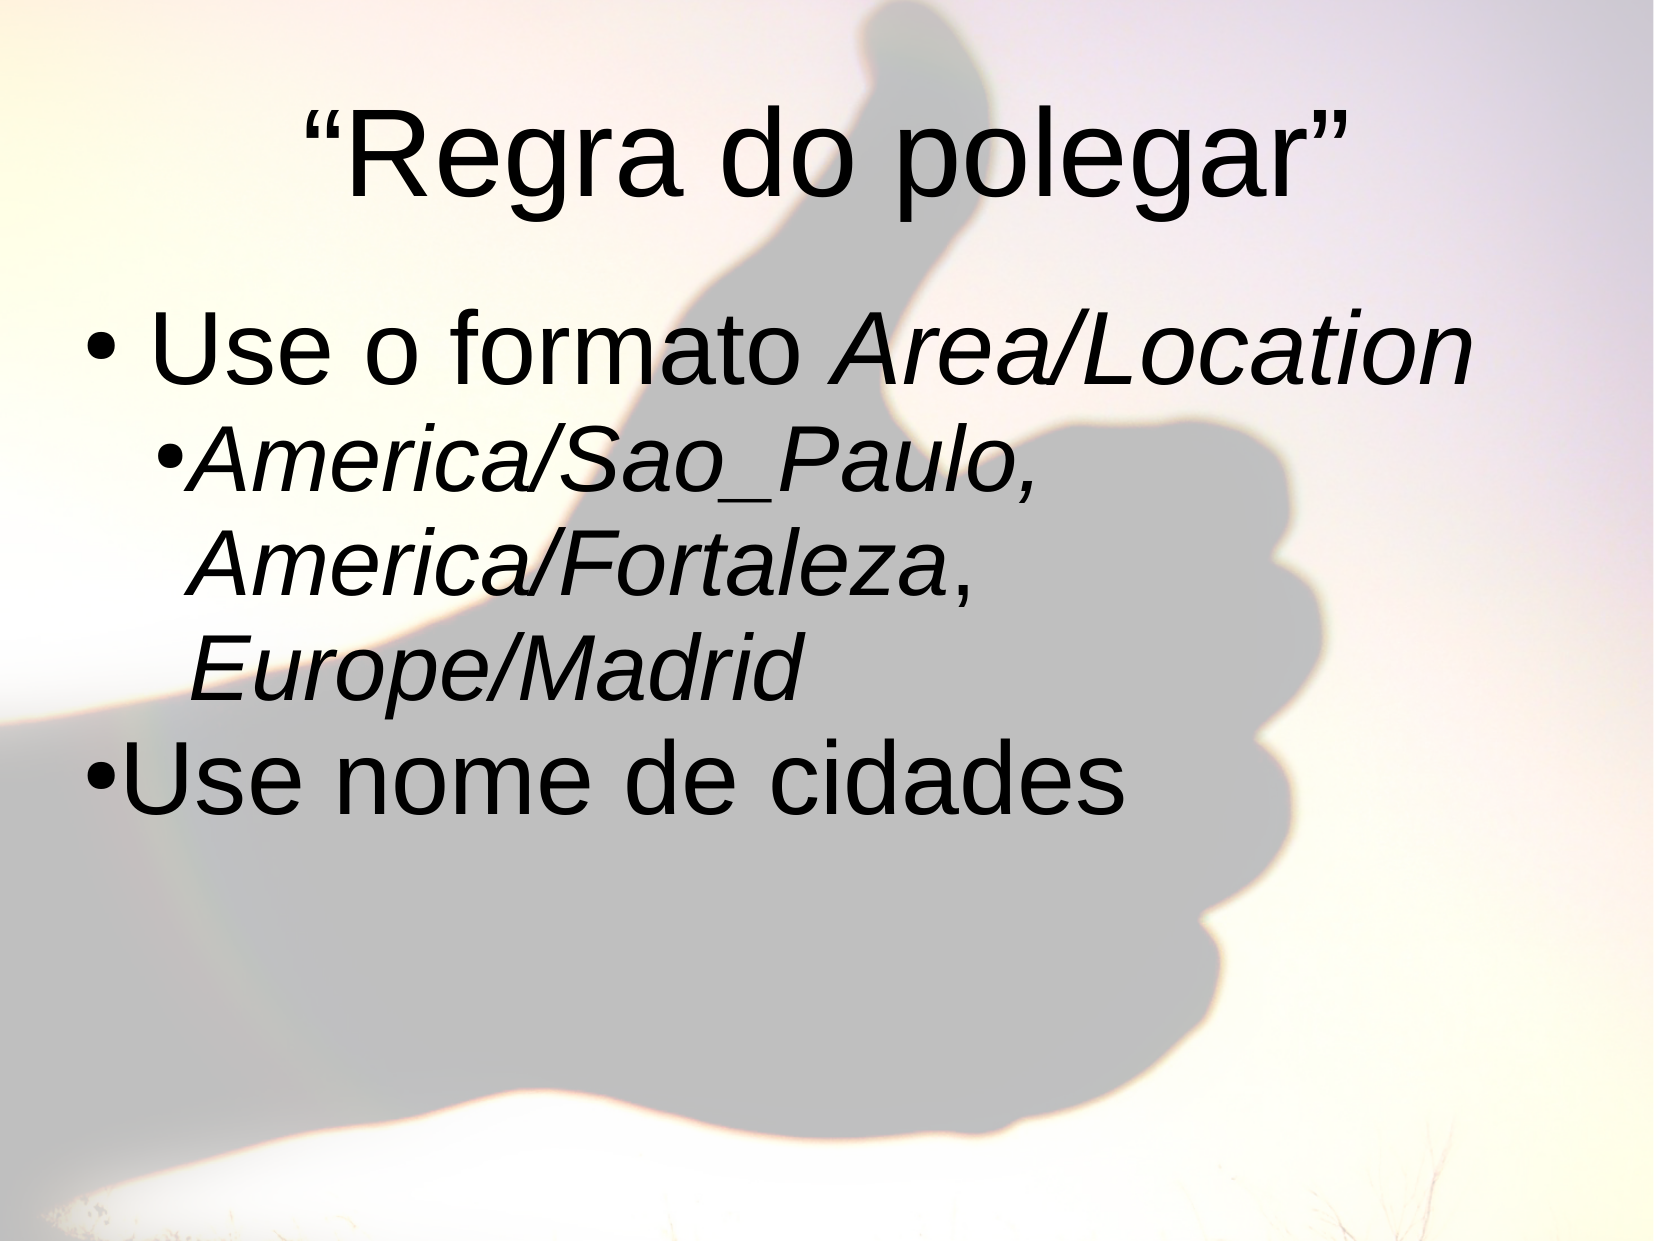

# “Regra do polegar”
 Use o formato Area/Location
America/Sao_Paulo, America/Fortaleza, Europe/Madrid
Use nome de cidades